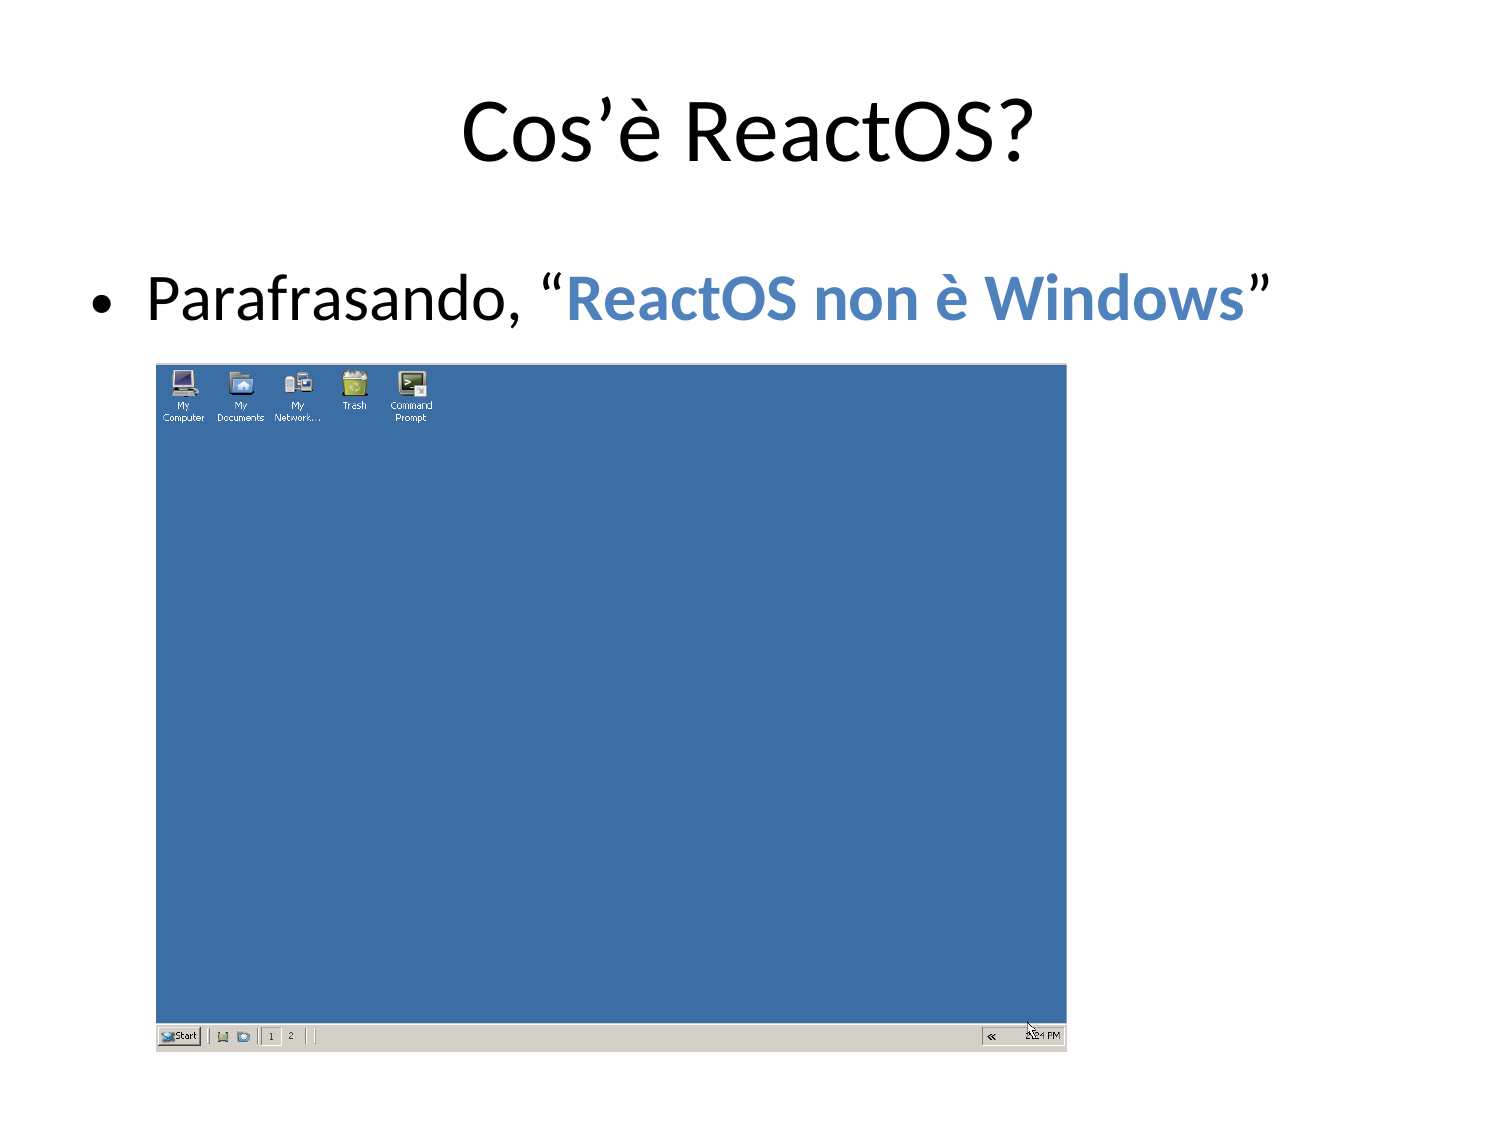

# Cos’è ReactOS?
Parafrasando, “ReactOS non è Windows”